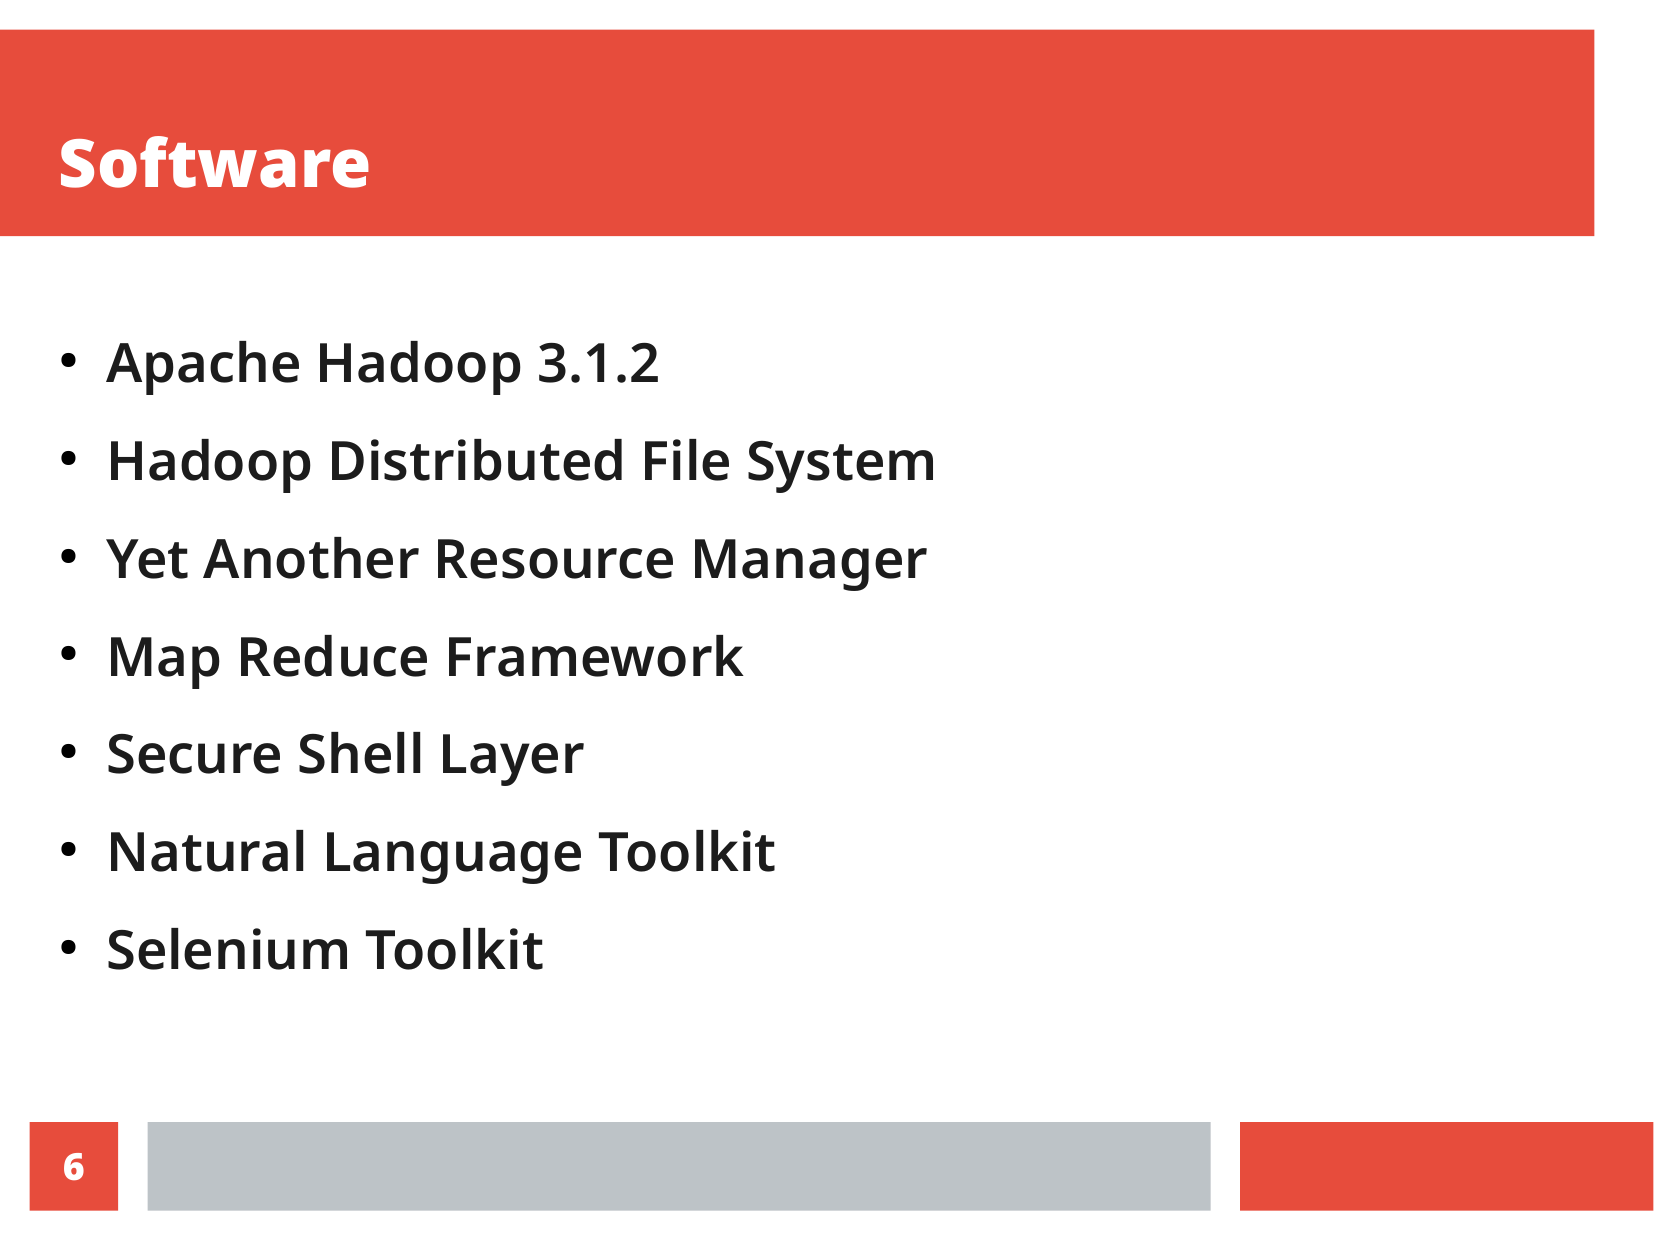

# Software
 Apache Hadoop 3.1.2
 Hadoop Distributed File System
 Yet Another Resource Manager
 Map Reduce Framework
 Secure Shell Layer
 Natural Language Toolkit
 Selenium Toolkit
6